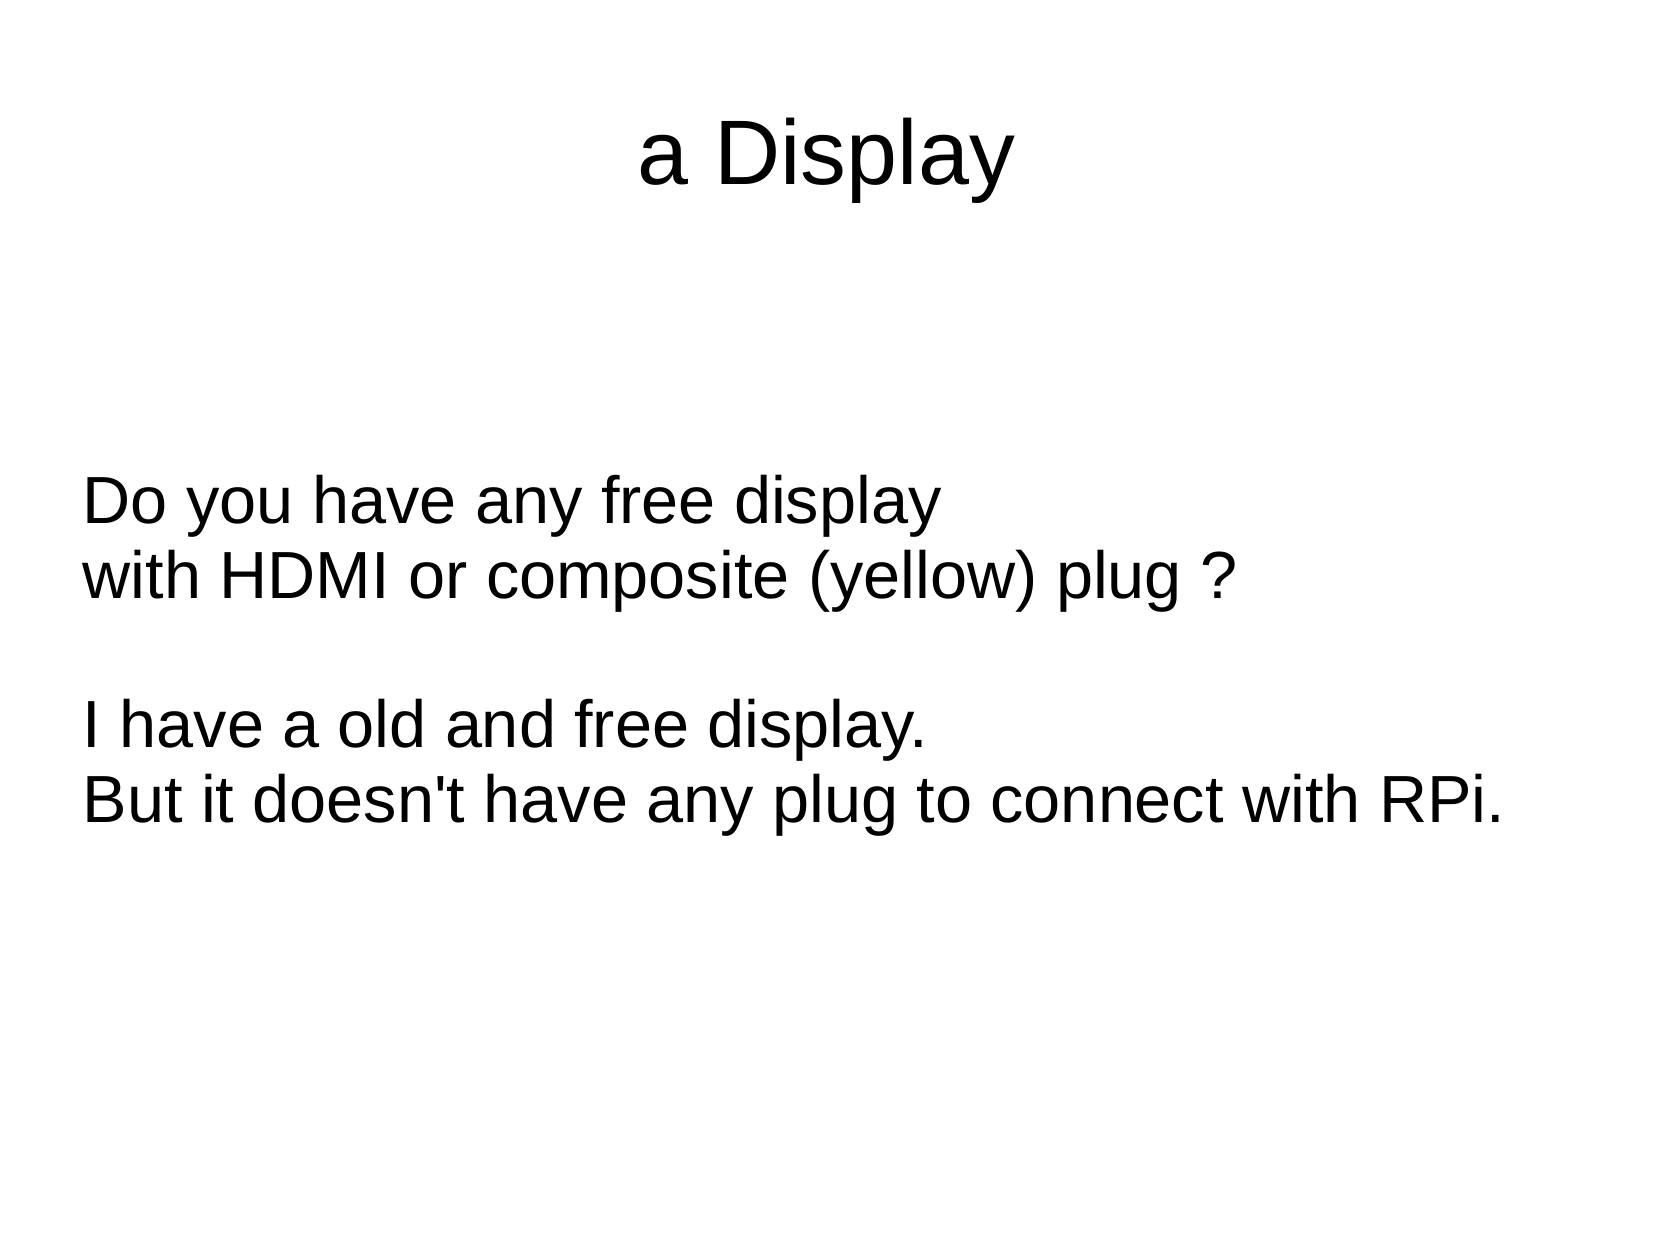

# a Display
Do you have any free display
with HDMI or composite (yellow) plug ?
I have a old and free display.
But it doesn't have any plug to connect with RPi.